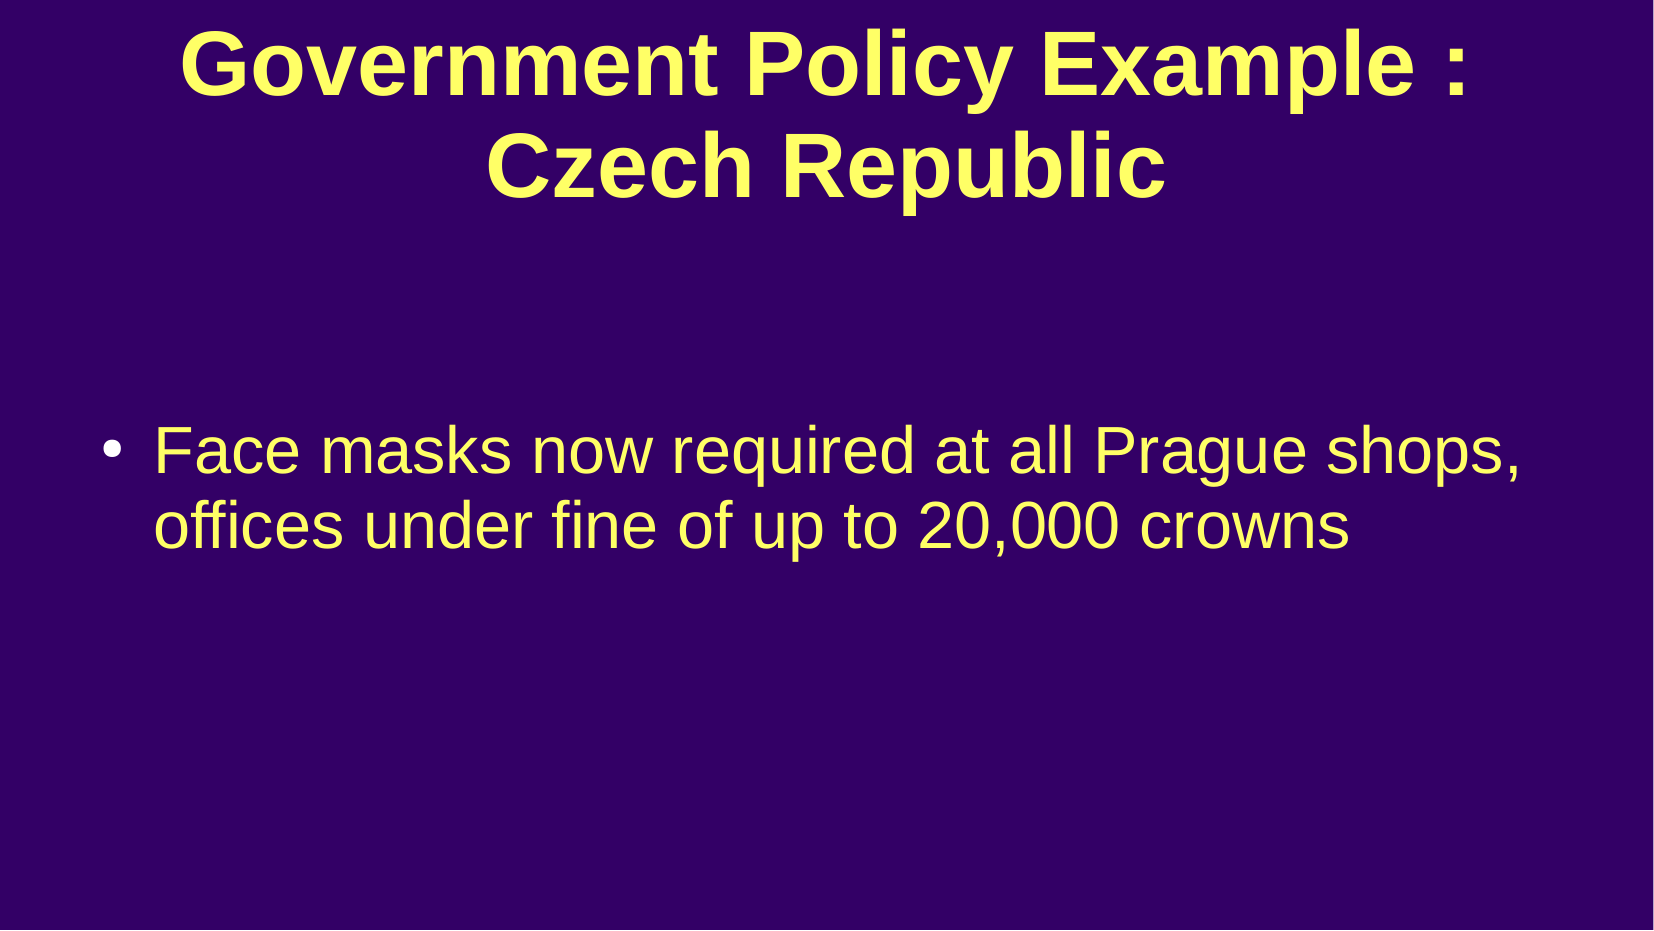

# Government Policy Example : Czech Republic
Face masks now required at all Prague shops, offices under fine of up to 20,000 crowns